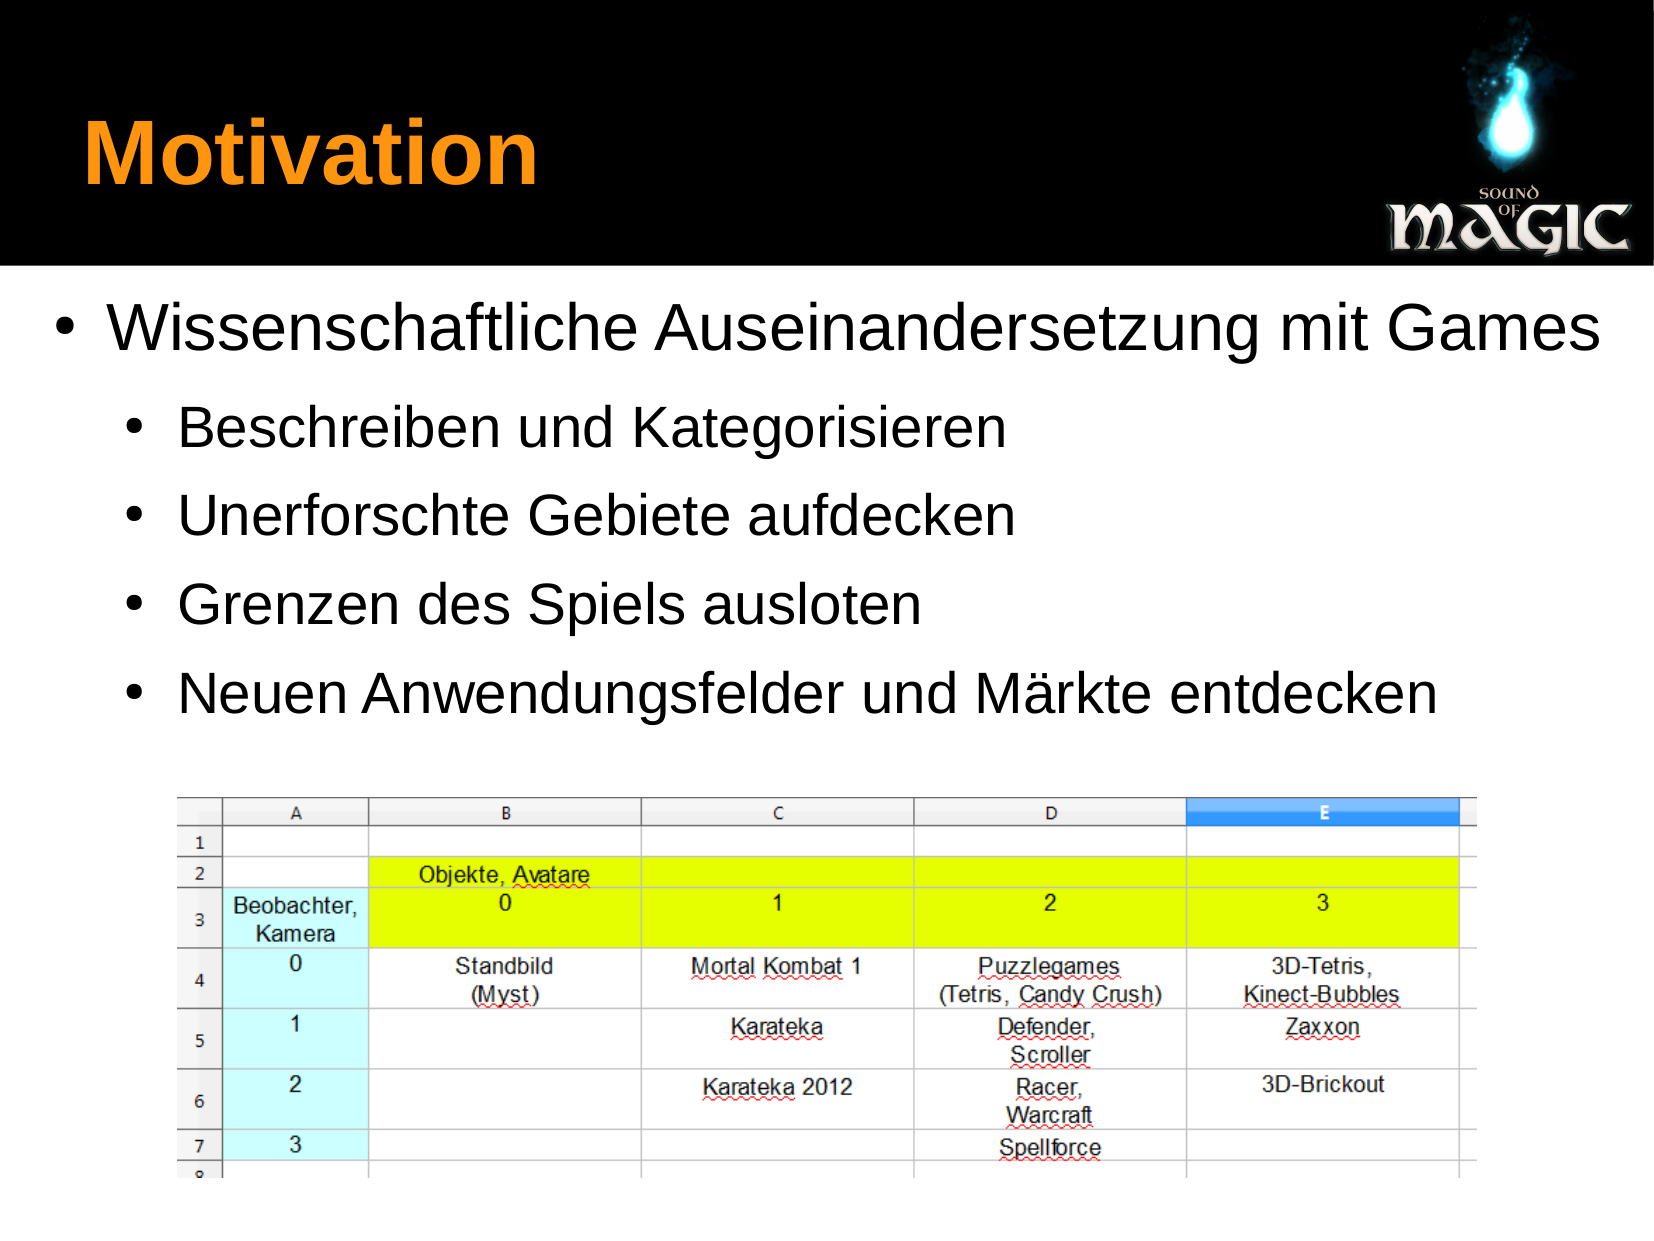

# Motivation
Wissenschaftliche Auseinandersetzung mit Games
Beschreiben und Kategorisieren
Unerforschte Gebiete aufdecken
Grenzen des Spiels ausloten
Neuen Anwendungsfelder und Märkte entdecken